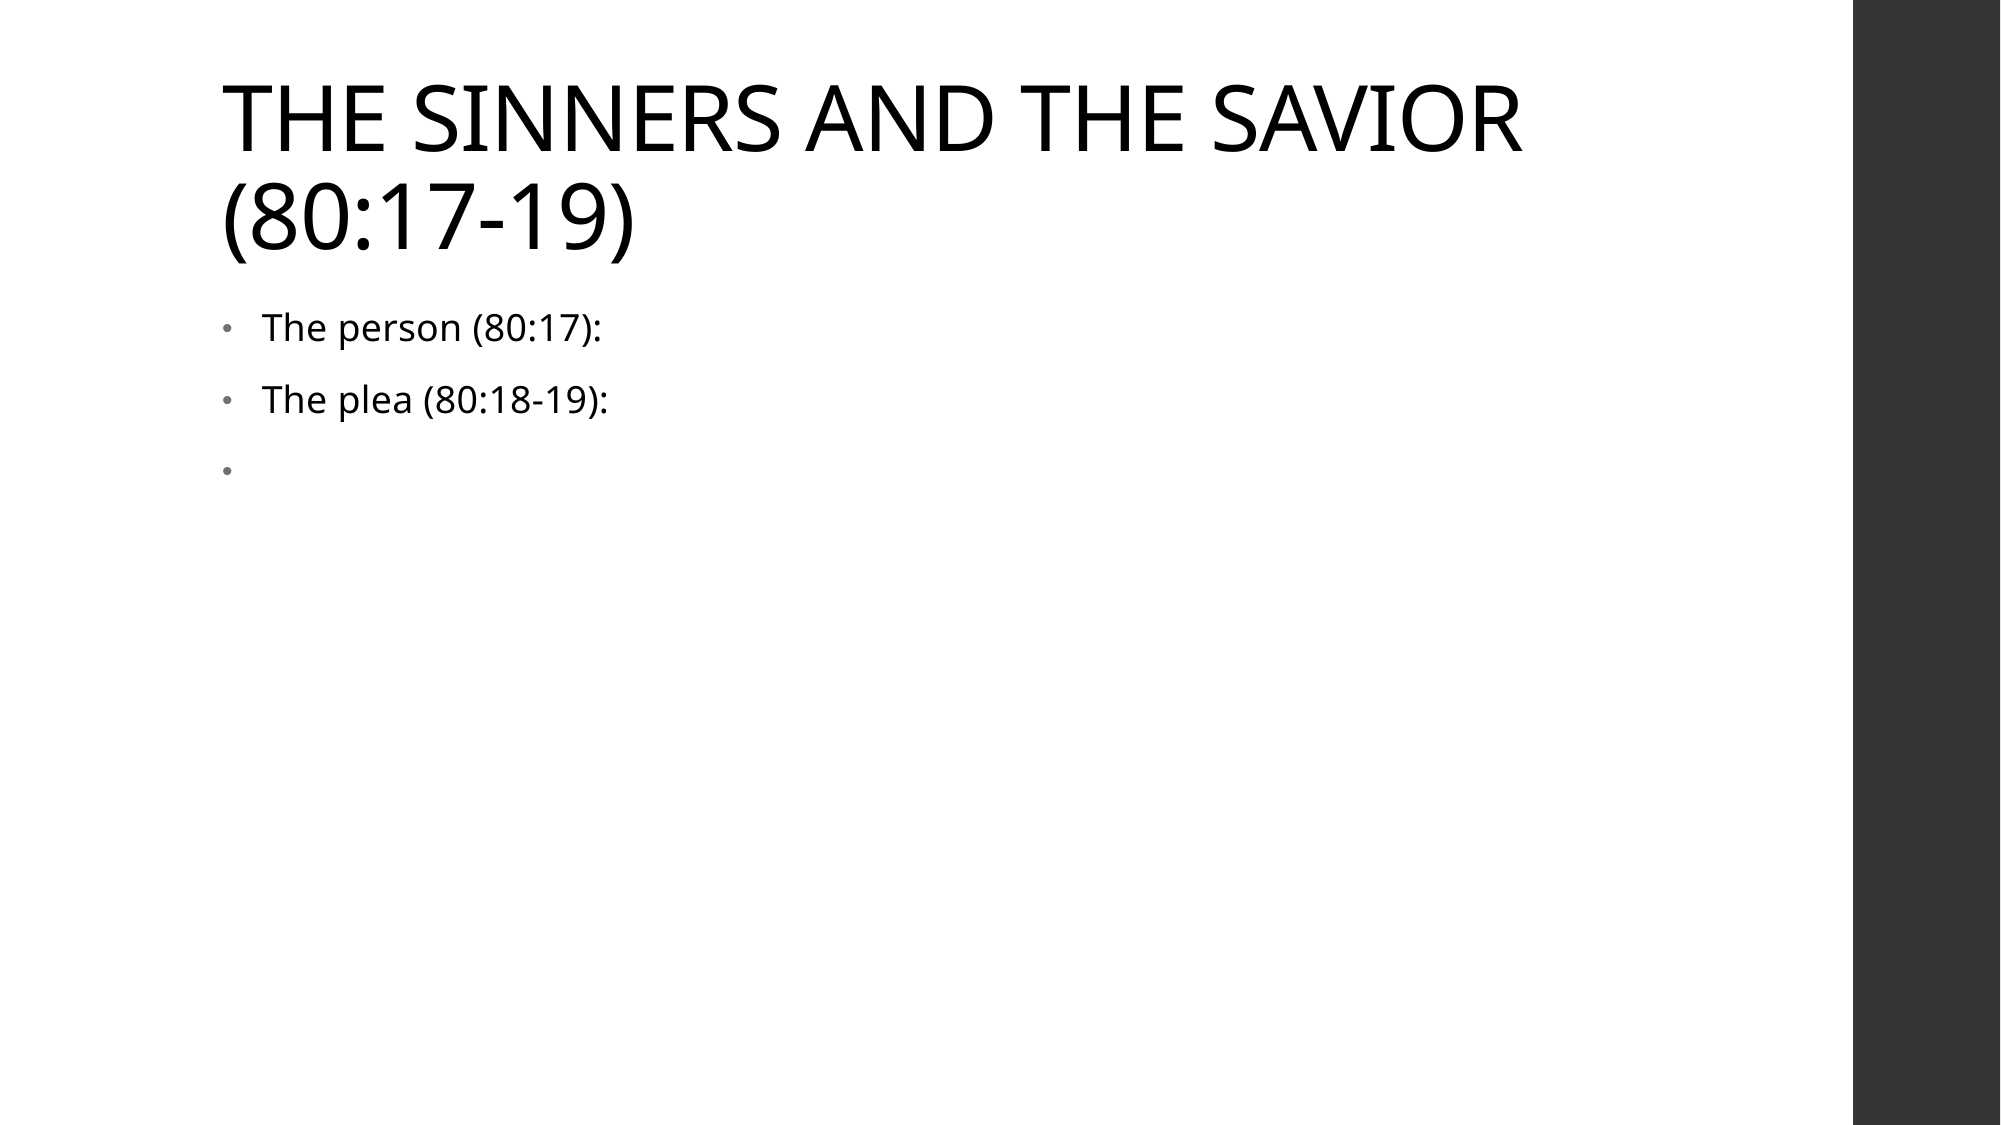

# THE SINNERS AND THE SAVIOR (80:17-19)
 The person (80:17):
 The plea (80:18-19):